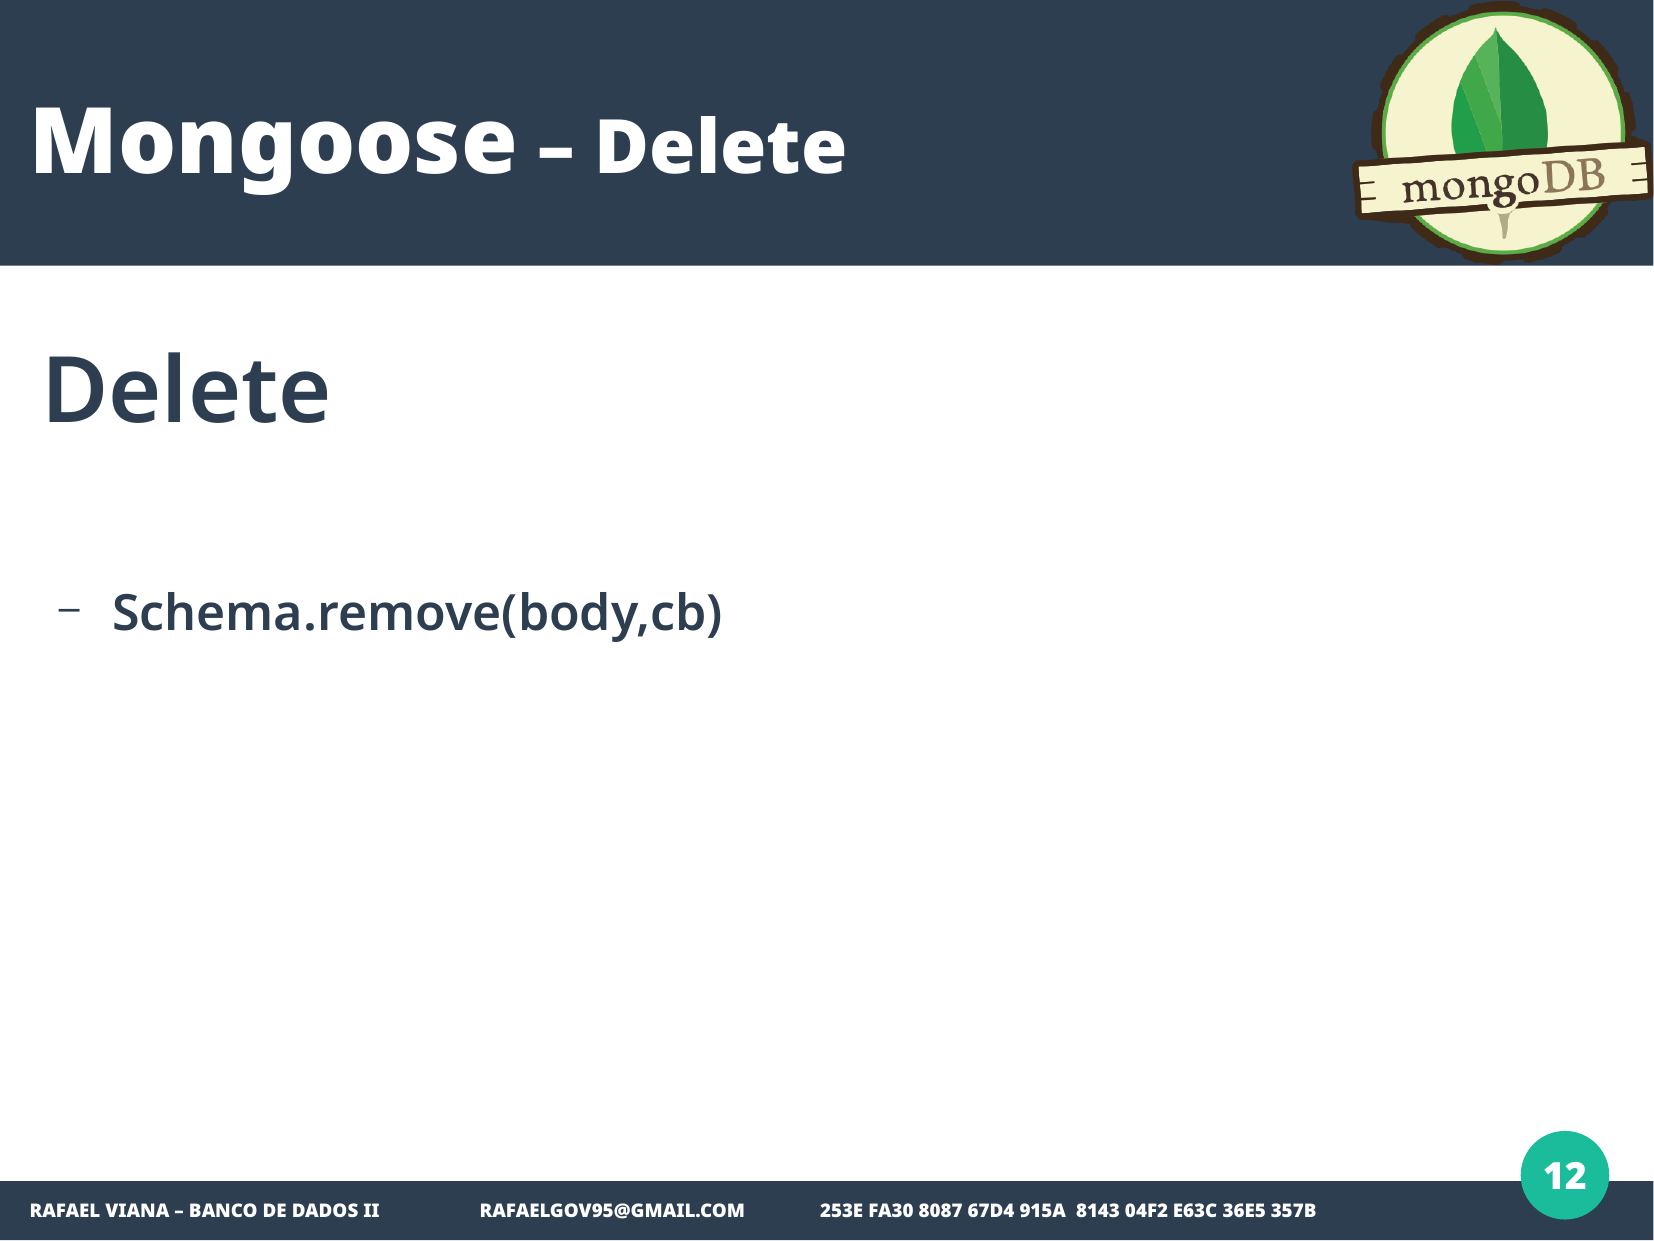

# Mongoose – Delete
Delete
Schema.remove(body,cb)
12
RAFAEL VIANA – BANCO DE DADOS II RAFAELGOV95@GMAIL.COM 253E FA30 8087 67D4 915A 8143 04F2 E63C 36E5 357B